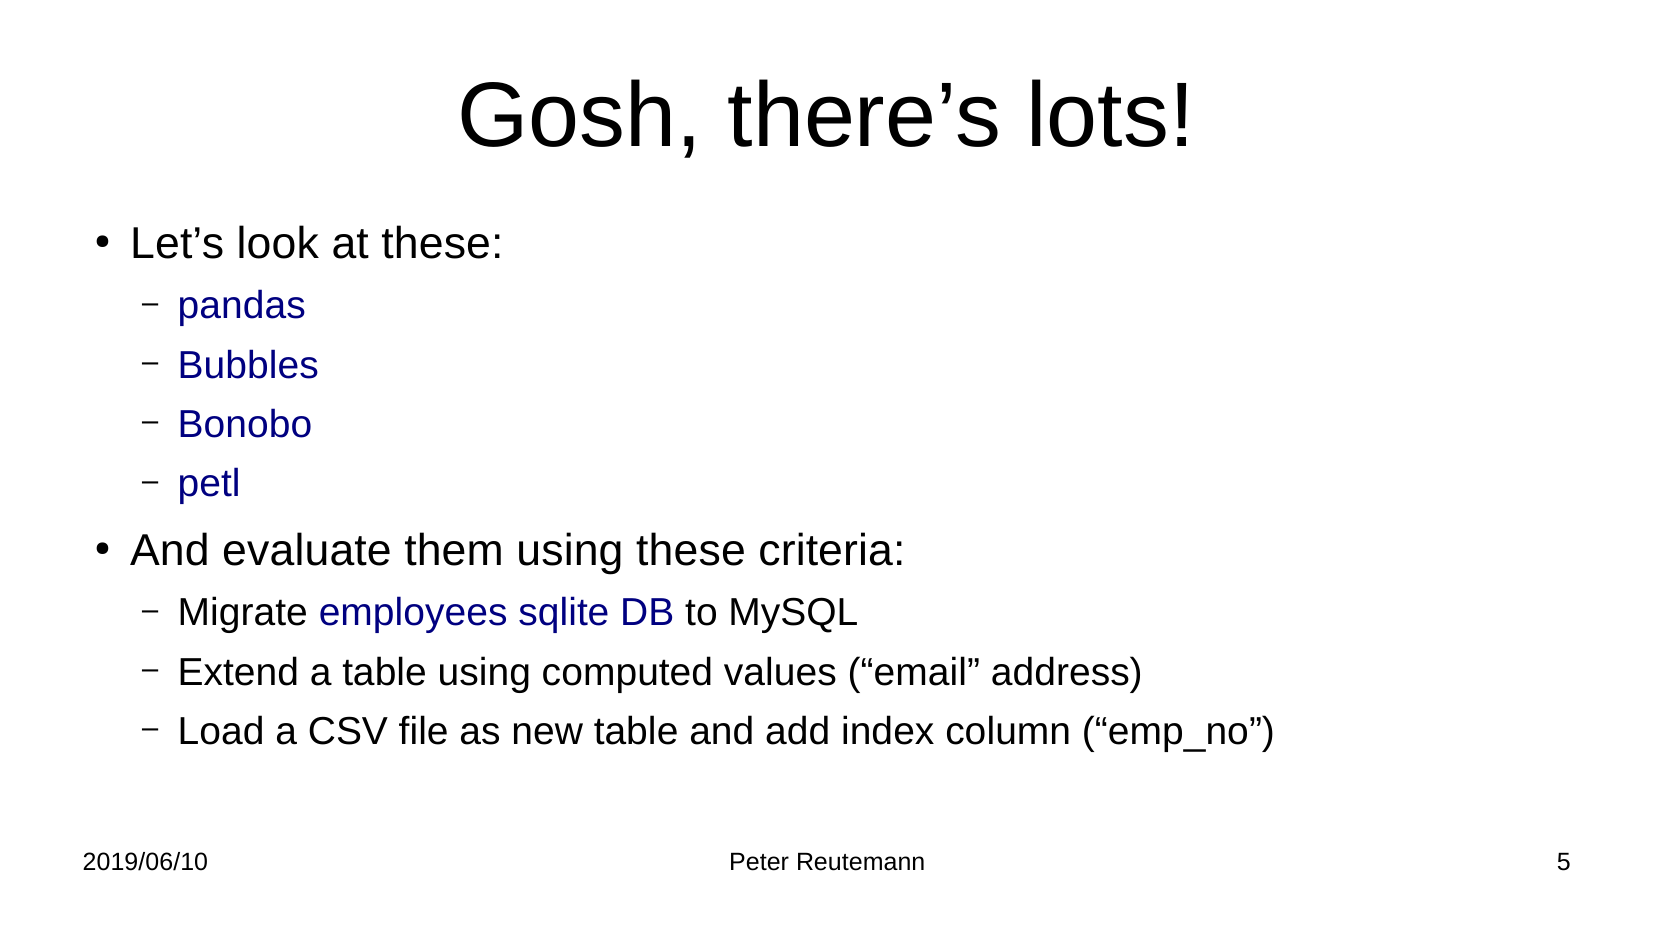

# Gosh, there’s lots!
Let’s look at these:
pandas
Bubbles
Bonobo
petl
And evaluate them using these criteria:
Migrate employees sqlite DB to MySQL
Extend a table using computed values (“email” address)
Load a CSV file as new table and add index column (“emp_no”)
2019/06/10
Peter Reutemann
5